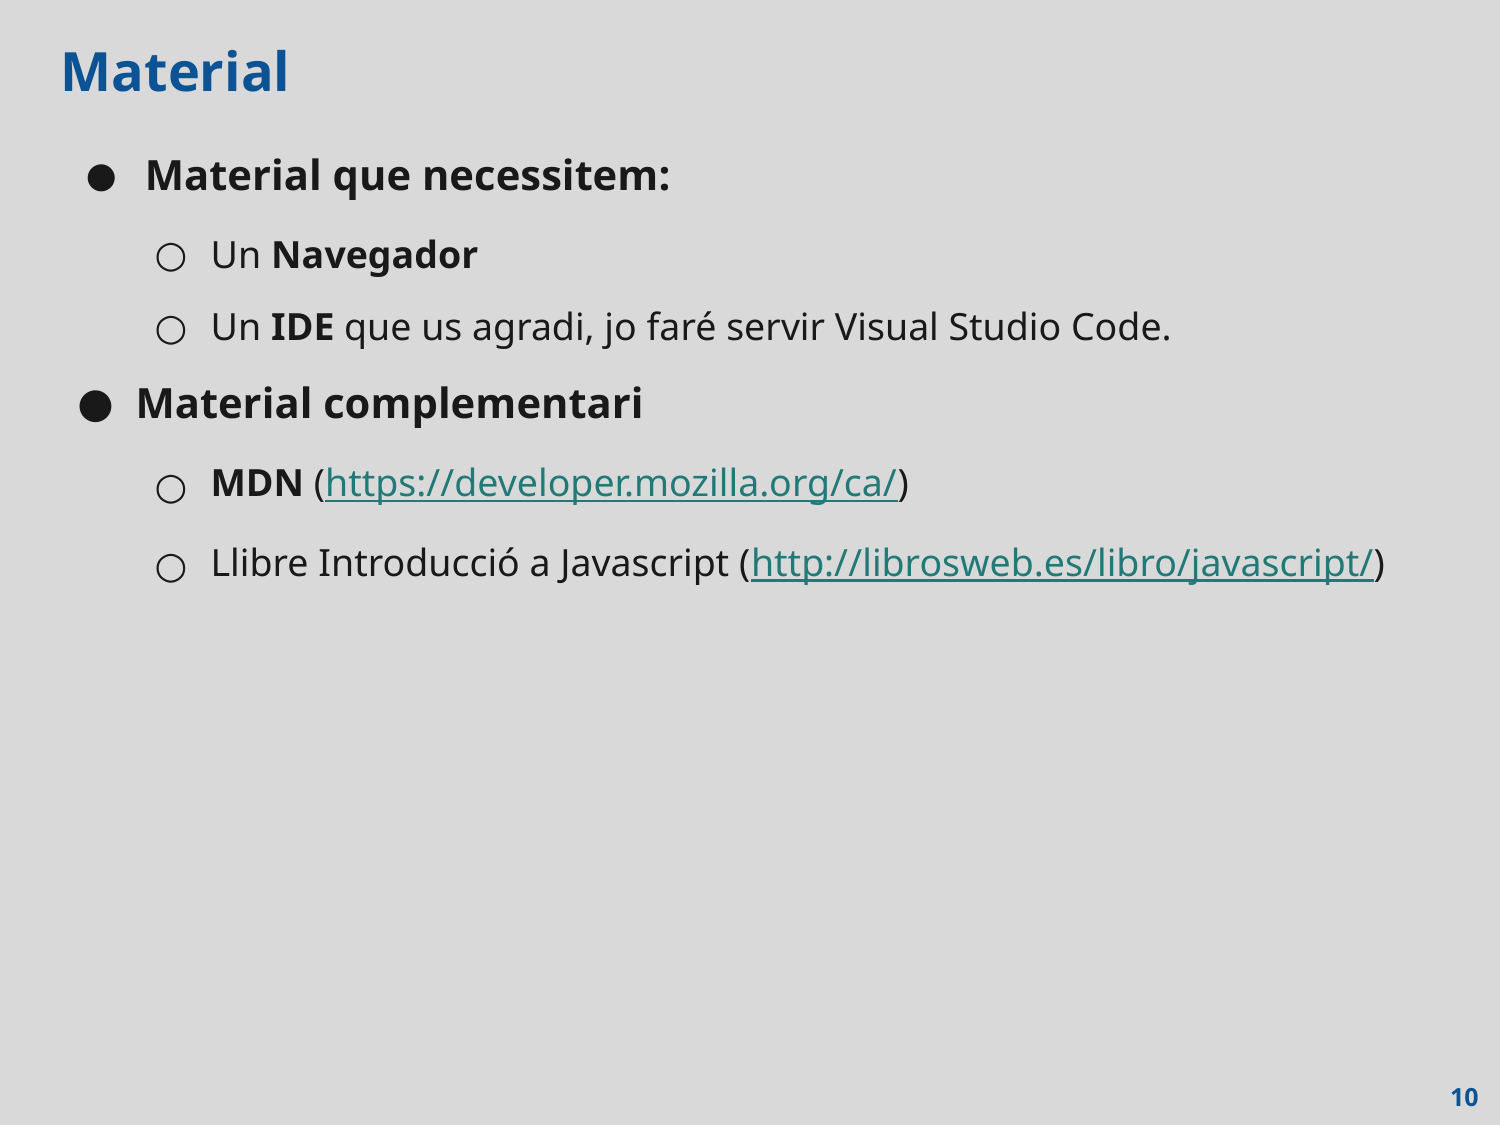

# Material
 Material que necessitem:
Un Navegador
Un IDE que us agradi, jo faré servir Visual Studio Code.
Material complementari
MDN (https://developer.mozilla.org/ca/)
Llibre Introducció a Javascript (http://librosweb.es/libro/javascript/)